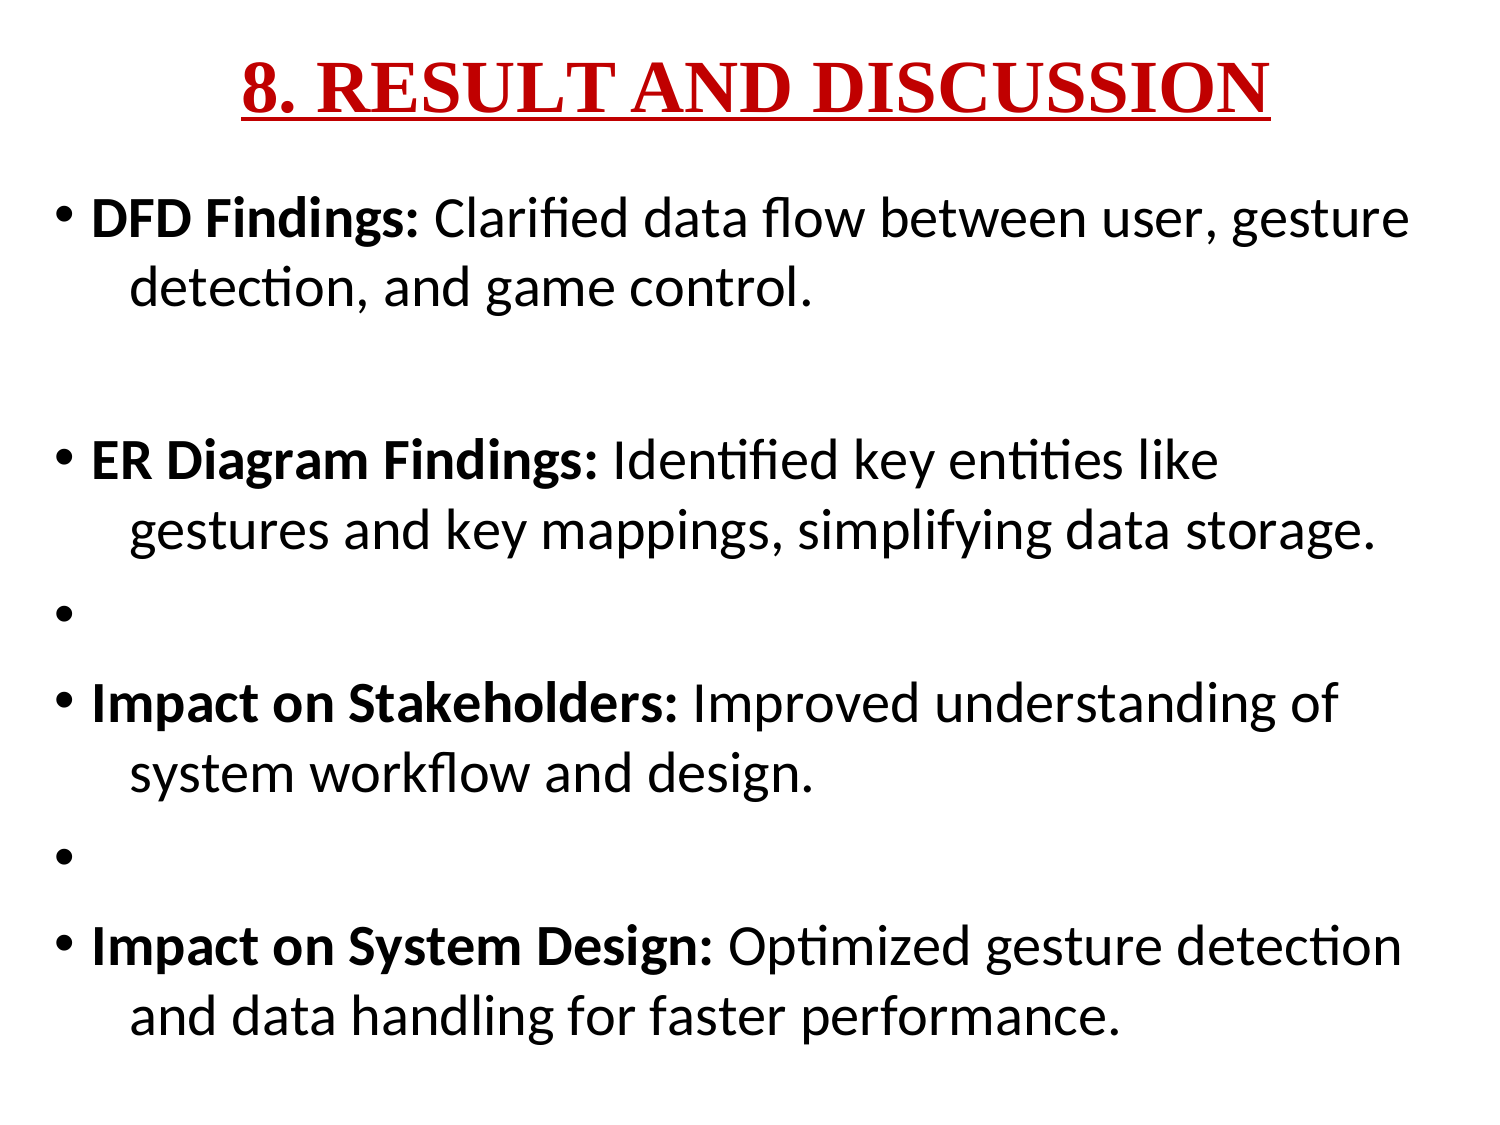

8. RESULT AND DISCUSSION
# DFD Findings: Clarified data flow between user, gesture detection, and game control.
ER Diagram Findings: Identified key entities like gestures and key mappings, simplifying data storage.
Impact on Stakeholders: Improved understanding of system workflow and design.
Impact on System Design: Optimized gesture detection and data handling for faster performance.